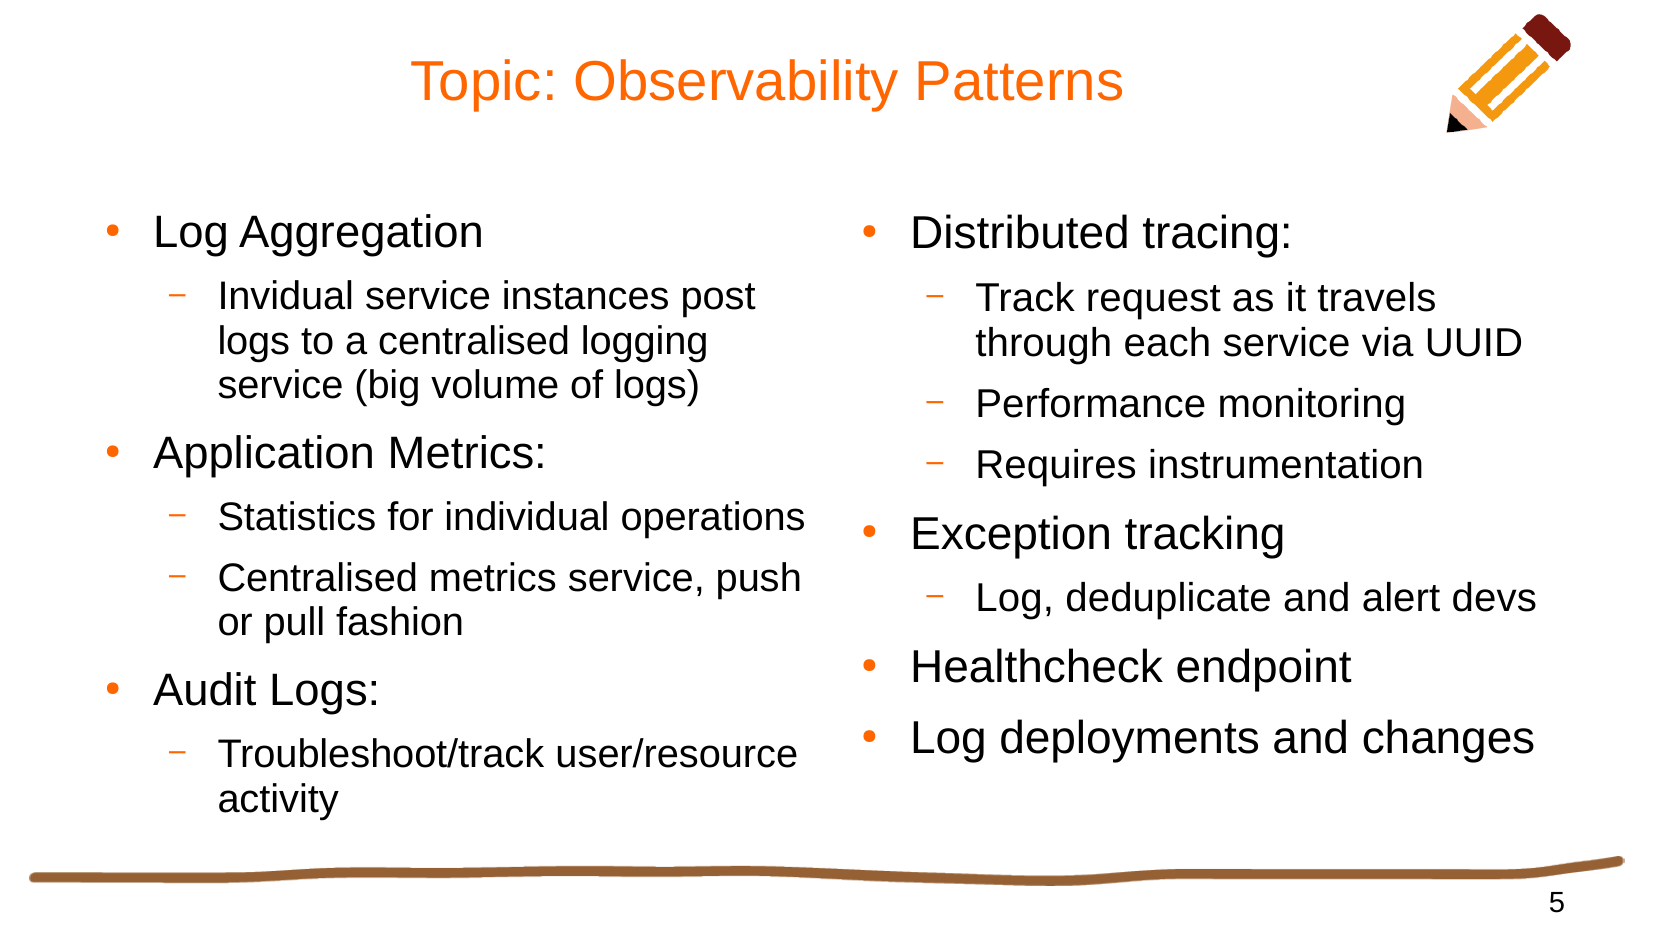

# Topic: Observability Patterns
Log Aggregation
Invidual service instances post logs to a centralised logging service (big volume of logs)
Application Metrics:
Statistics for individual operations
Centralised metrics service, push or pull fashion
Audit Logs:
Troubleshoot/track user/resource activity
Distributed tracing:
Track request as it travels through each service via UUID
Performance monitoring
Requires instrumentation
Exception tracking
Log, deduplicate and alert devs
Healthcheck endpoint
Log deployments and changes
5